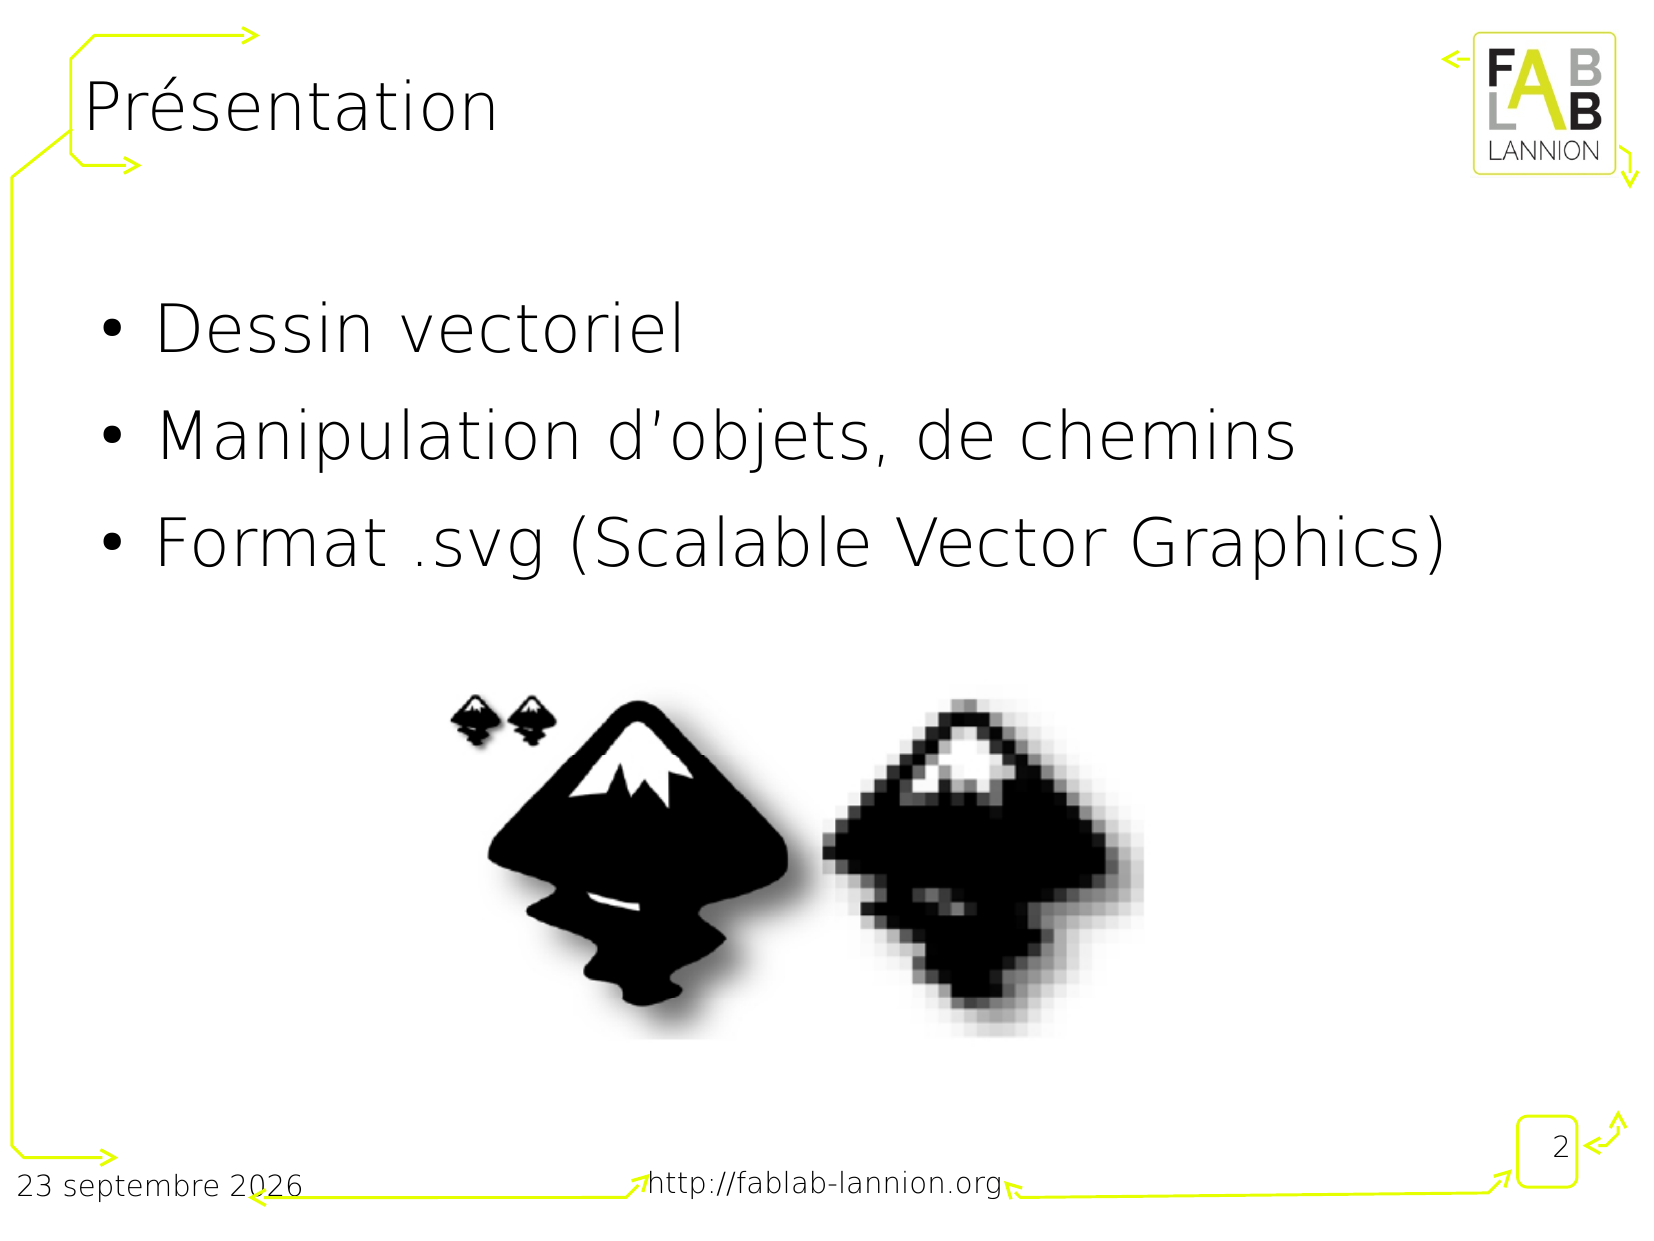

# Présentation
Dessin vectoriel
Manipulation d’objets, de chemins
Format .svg (Scalable Vector Graphics)
2